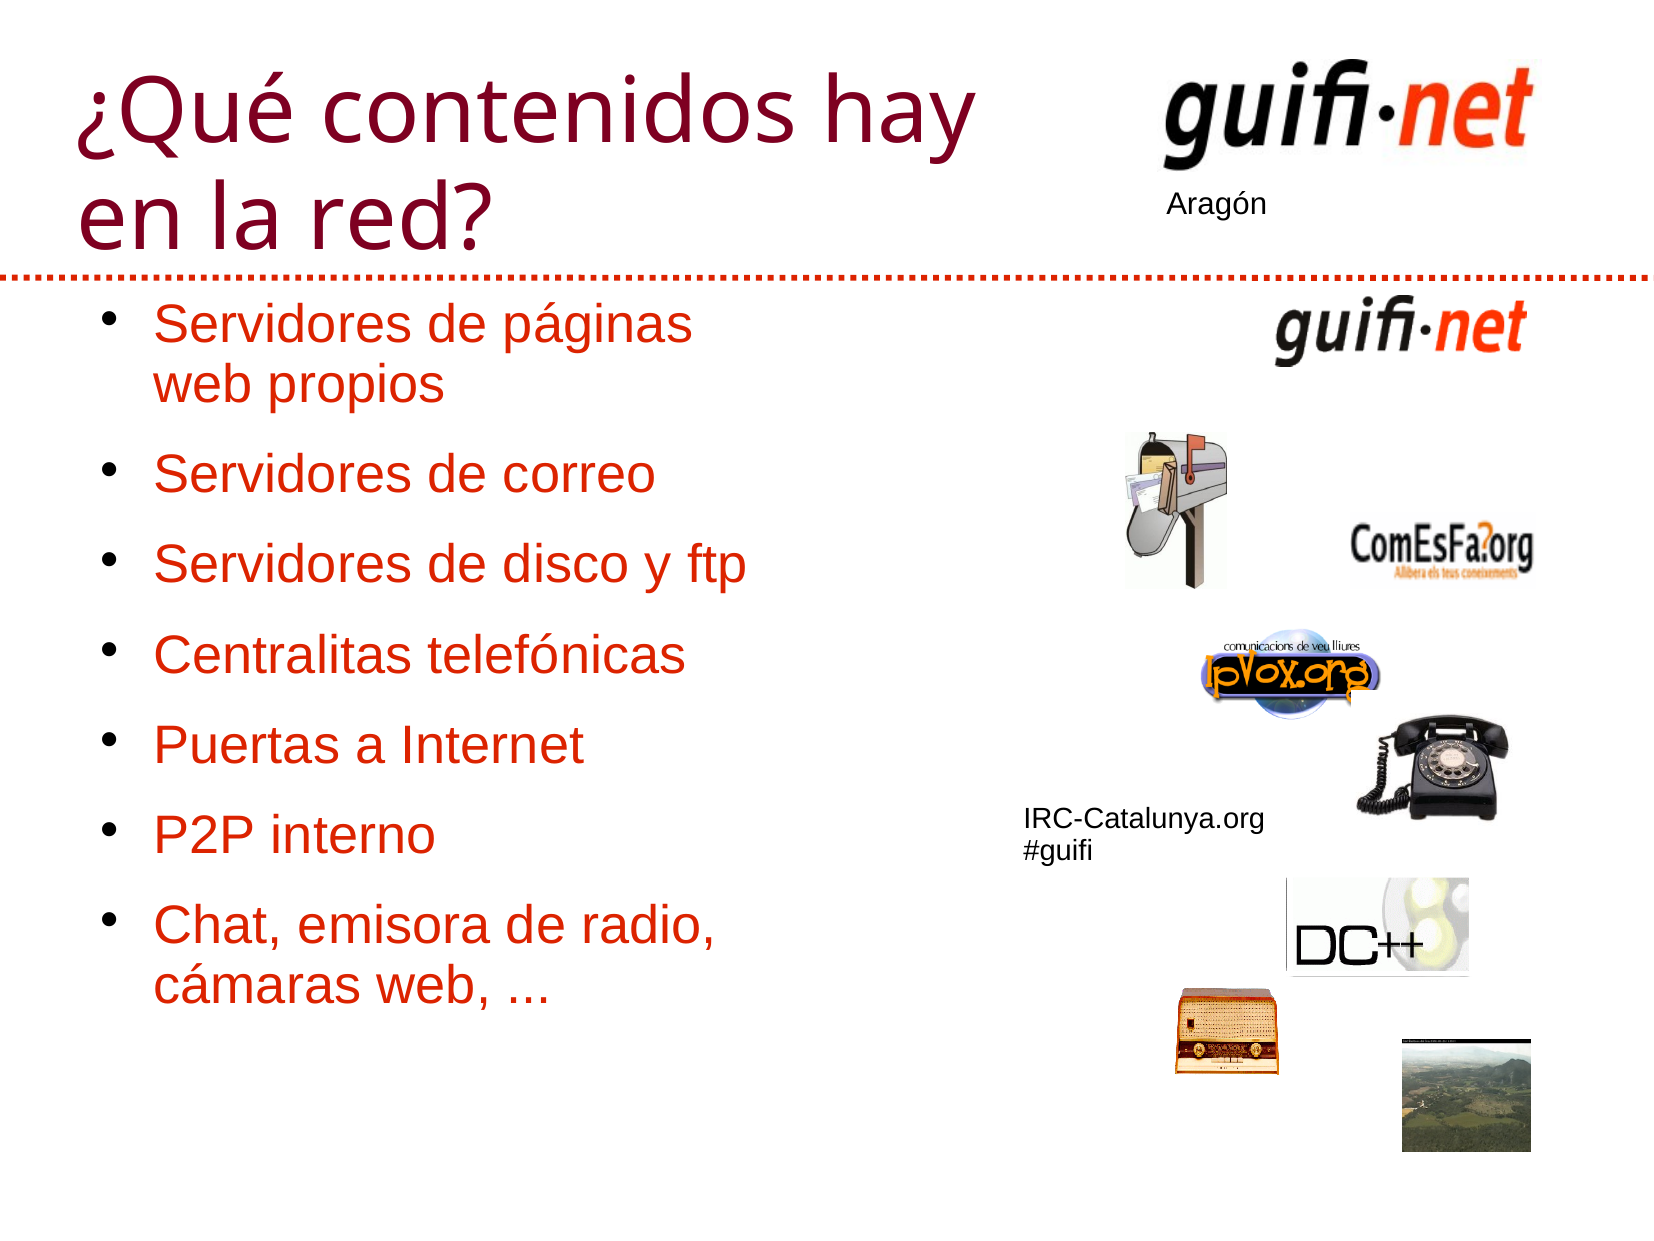

# ¿Qué contenidos hay en la red?
Servidores de páginas web propios
Servidores de correo
Servidores de disco y ftp
Centralitas telefónicas
Puertas a Internet
P2P interno
Chat, emisora de radio, cámaras web, ...
IRC-Catalunya.org
#guifi